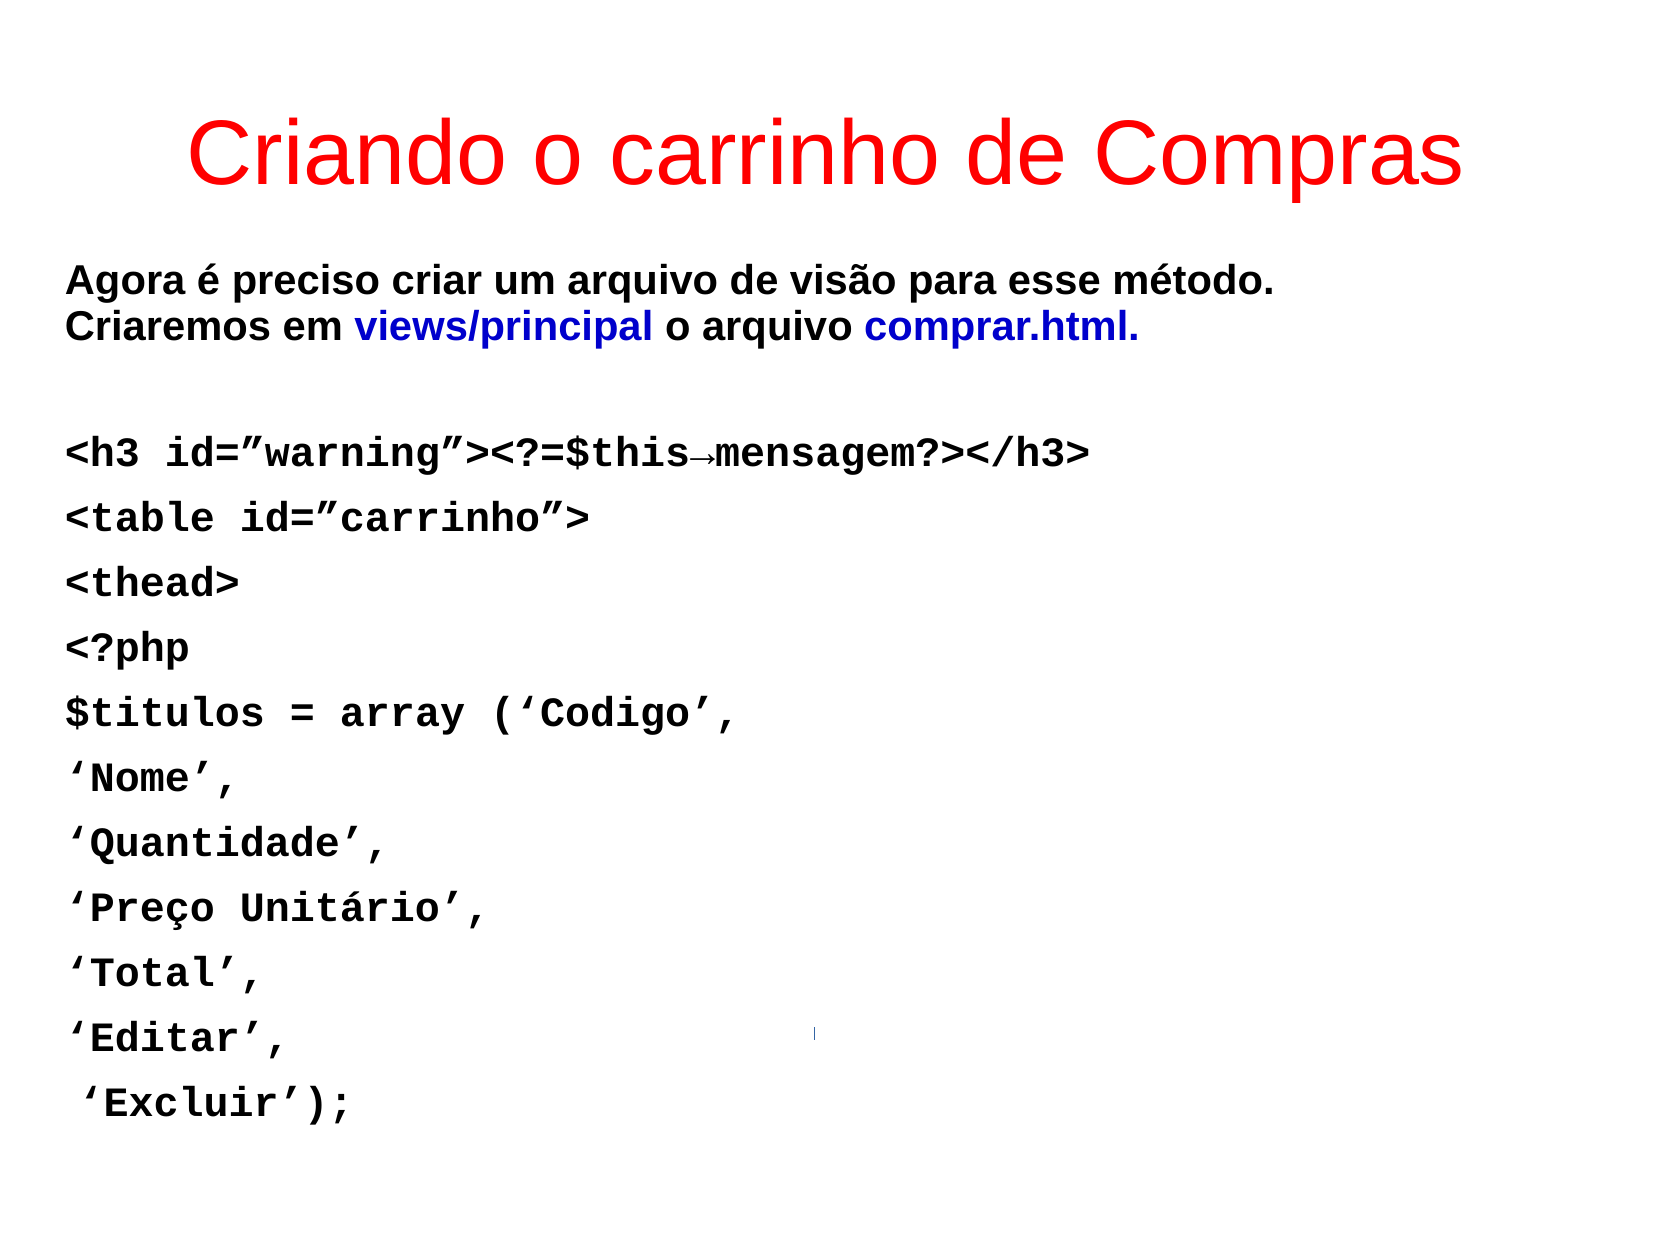

# Criando o carrinho de Compras
Agora é preciso criar um arquivo de visão para esse método.
Criaremos em views/principal o arquivo comprar.html.
<h3 id=”warning”><?=$this→mensagem?></h3>
<table id=”carrinho”>
<thead>
<?php
$titulos = array (‘Codigo’,
‘Nome’,
‘Quantidade’,
‘Preço Unitário’,
‘Total’,
‘Editar’,
 ‘Excluir’);